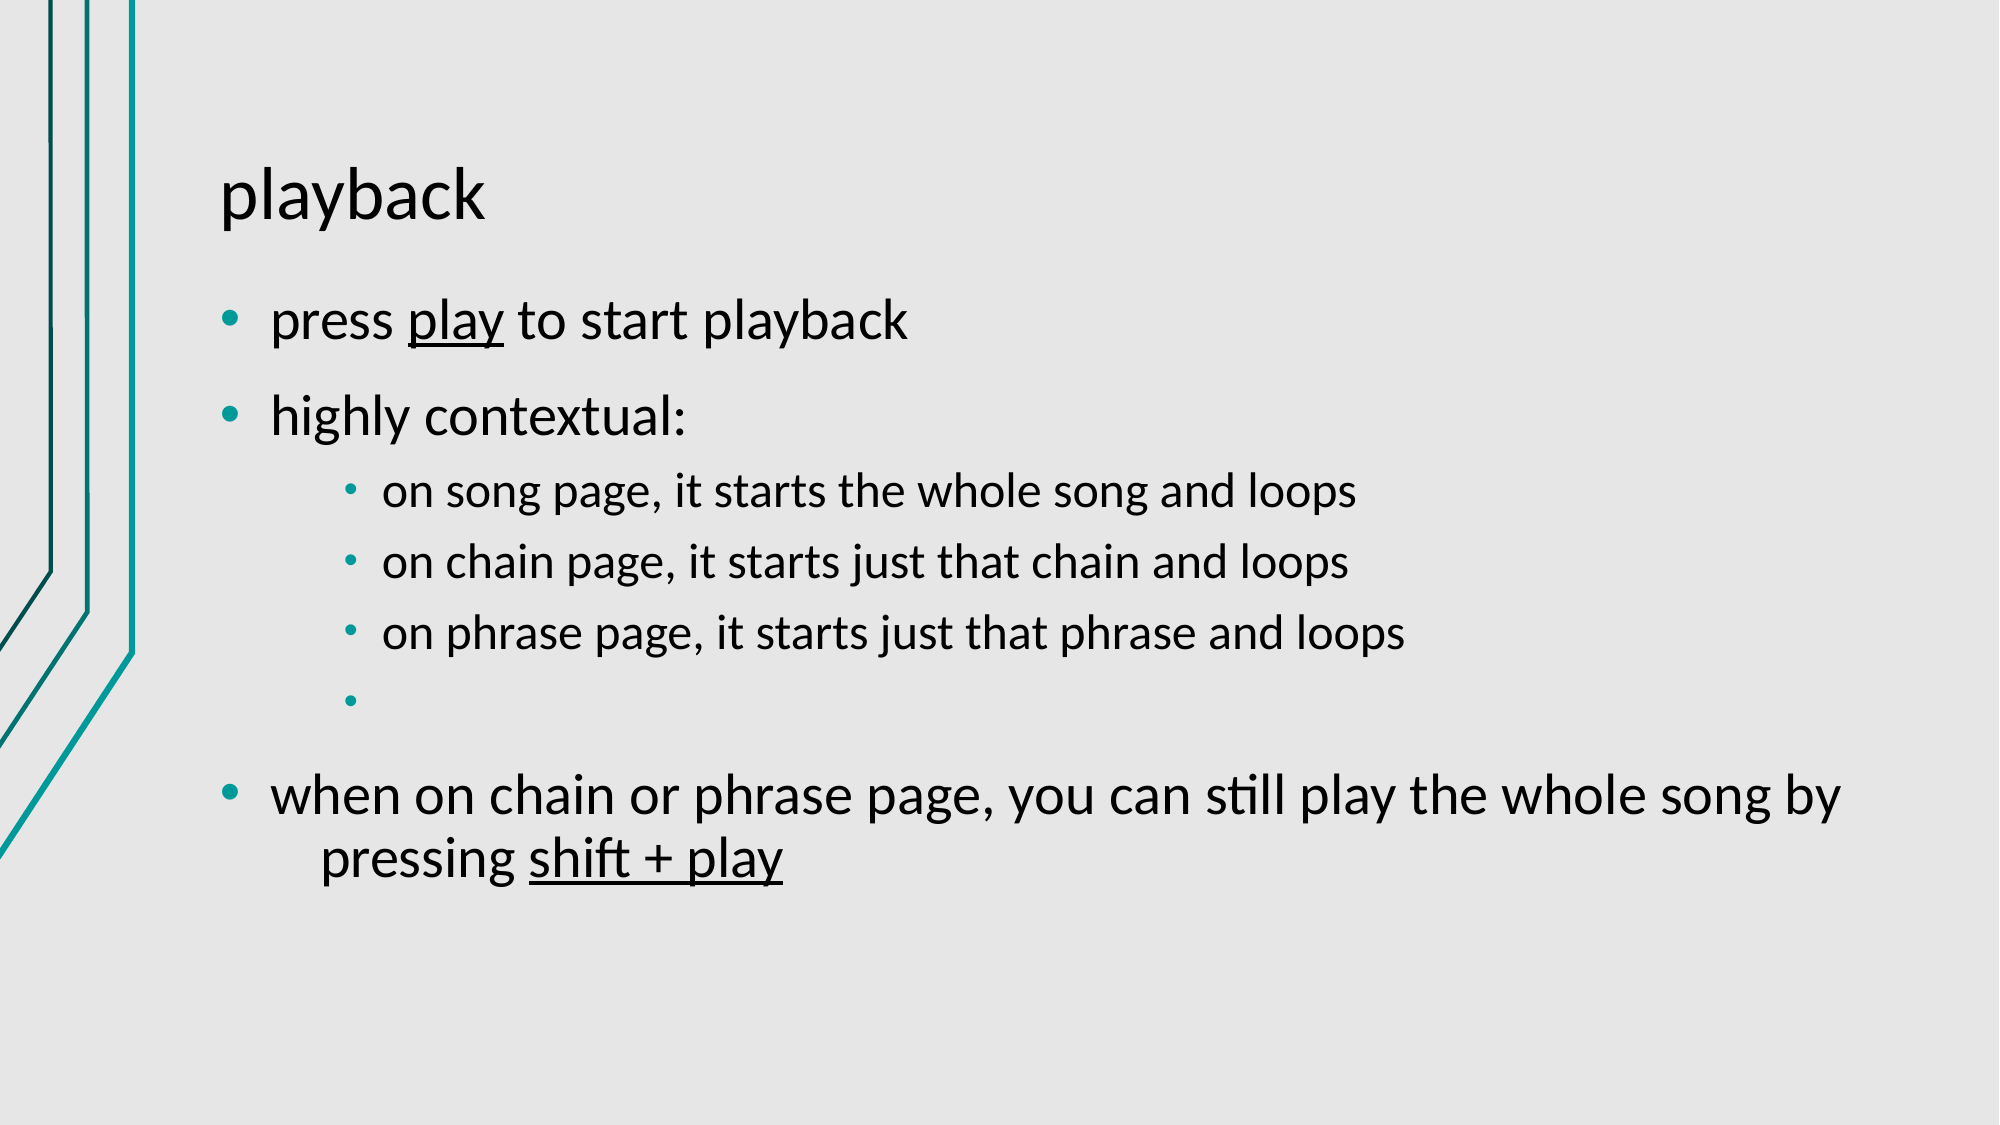

# playback
press play to start playback
highly contextual:
on song page, it starts the whole song and loops
on chain page, it starts just that chain and loops
on phrase page, it starts just that phrase and loops
when on chain or phrase page, you can still play the whole song by pressing shift + play